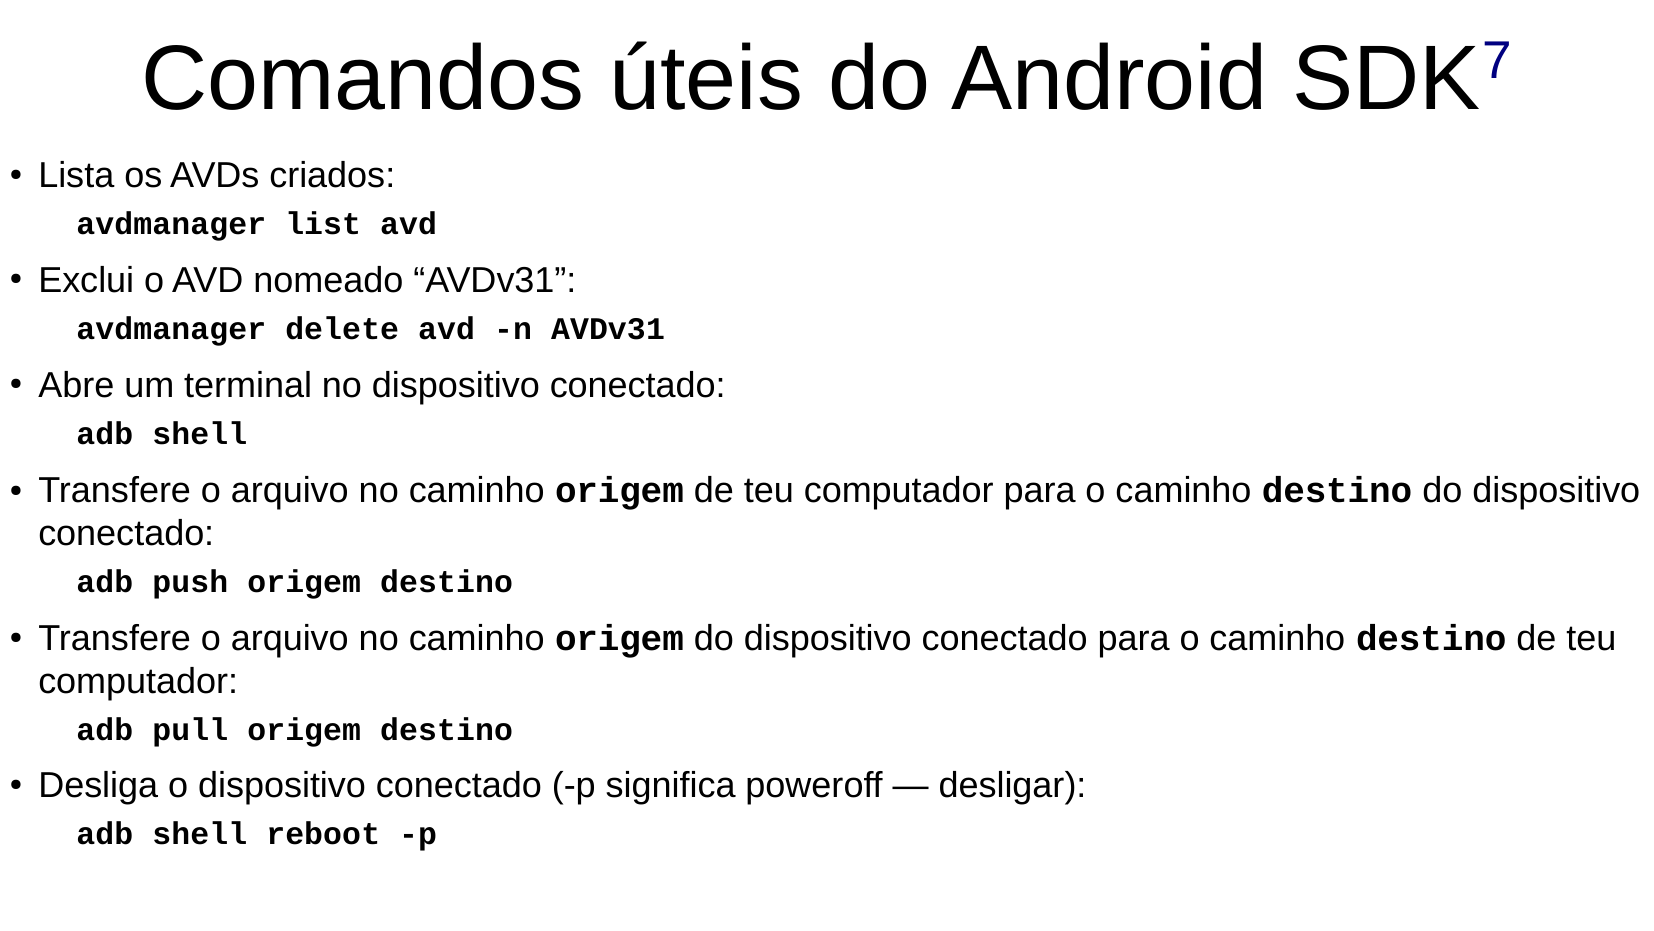

# Comandos úteis do Android SDK7
Lista os AVDs criados:
avdmanager list avd
Exclui o AVD nomeado “AVDv31”:
avdmanager delete avd -n AVDv31
Abre um terminal no dispositivo conectado:
adb shell
Transfere o arquivo no caminho origem de teu computador para o caminho destino do dispositivo conectado:
adb push origem destino
Transfere o arquivo no caminho origem do dispositivo conectado para o caminho destino de teu computador:
adb pull origem destino
Desliga o dispositivo conectado (-p significa poweroff — desligar):
adb shell reboot -p